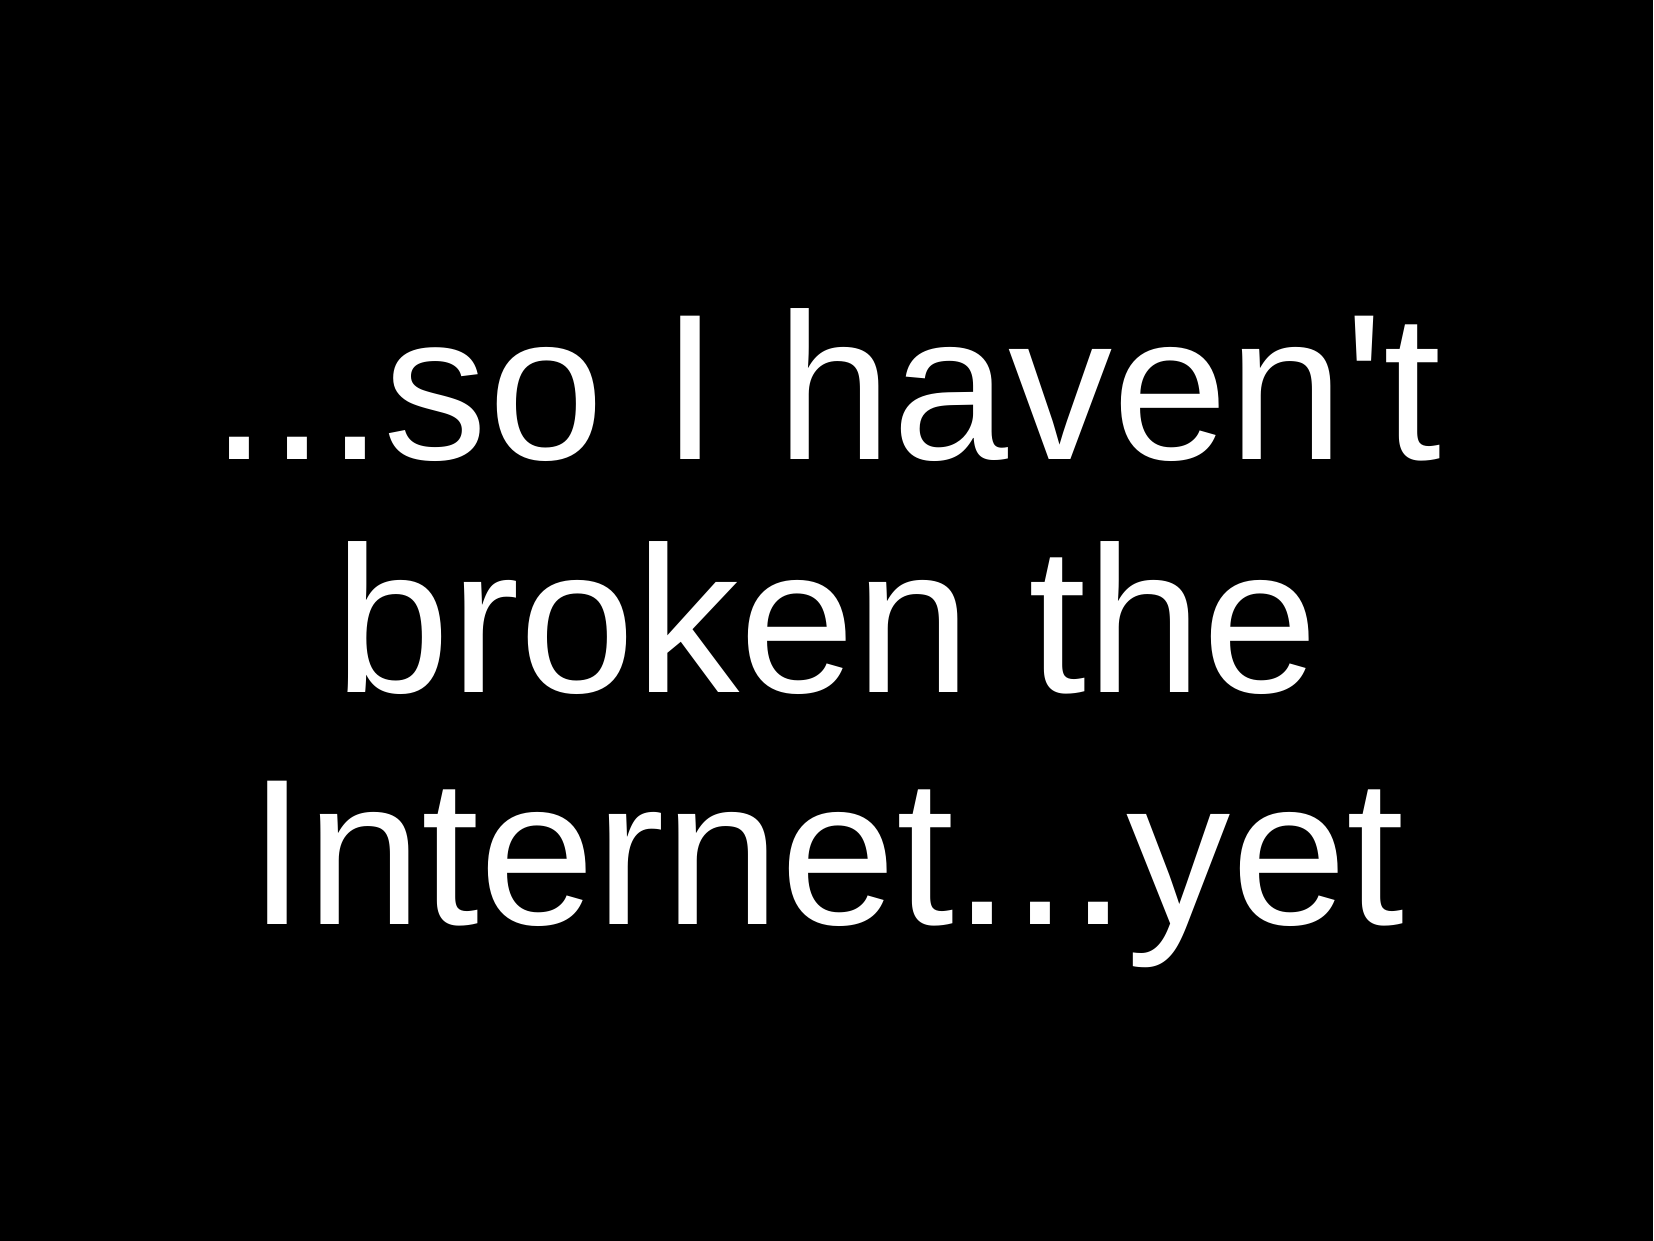

# ...so I haven't broken the Internet...yet